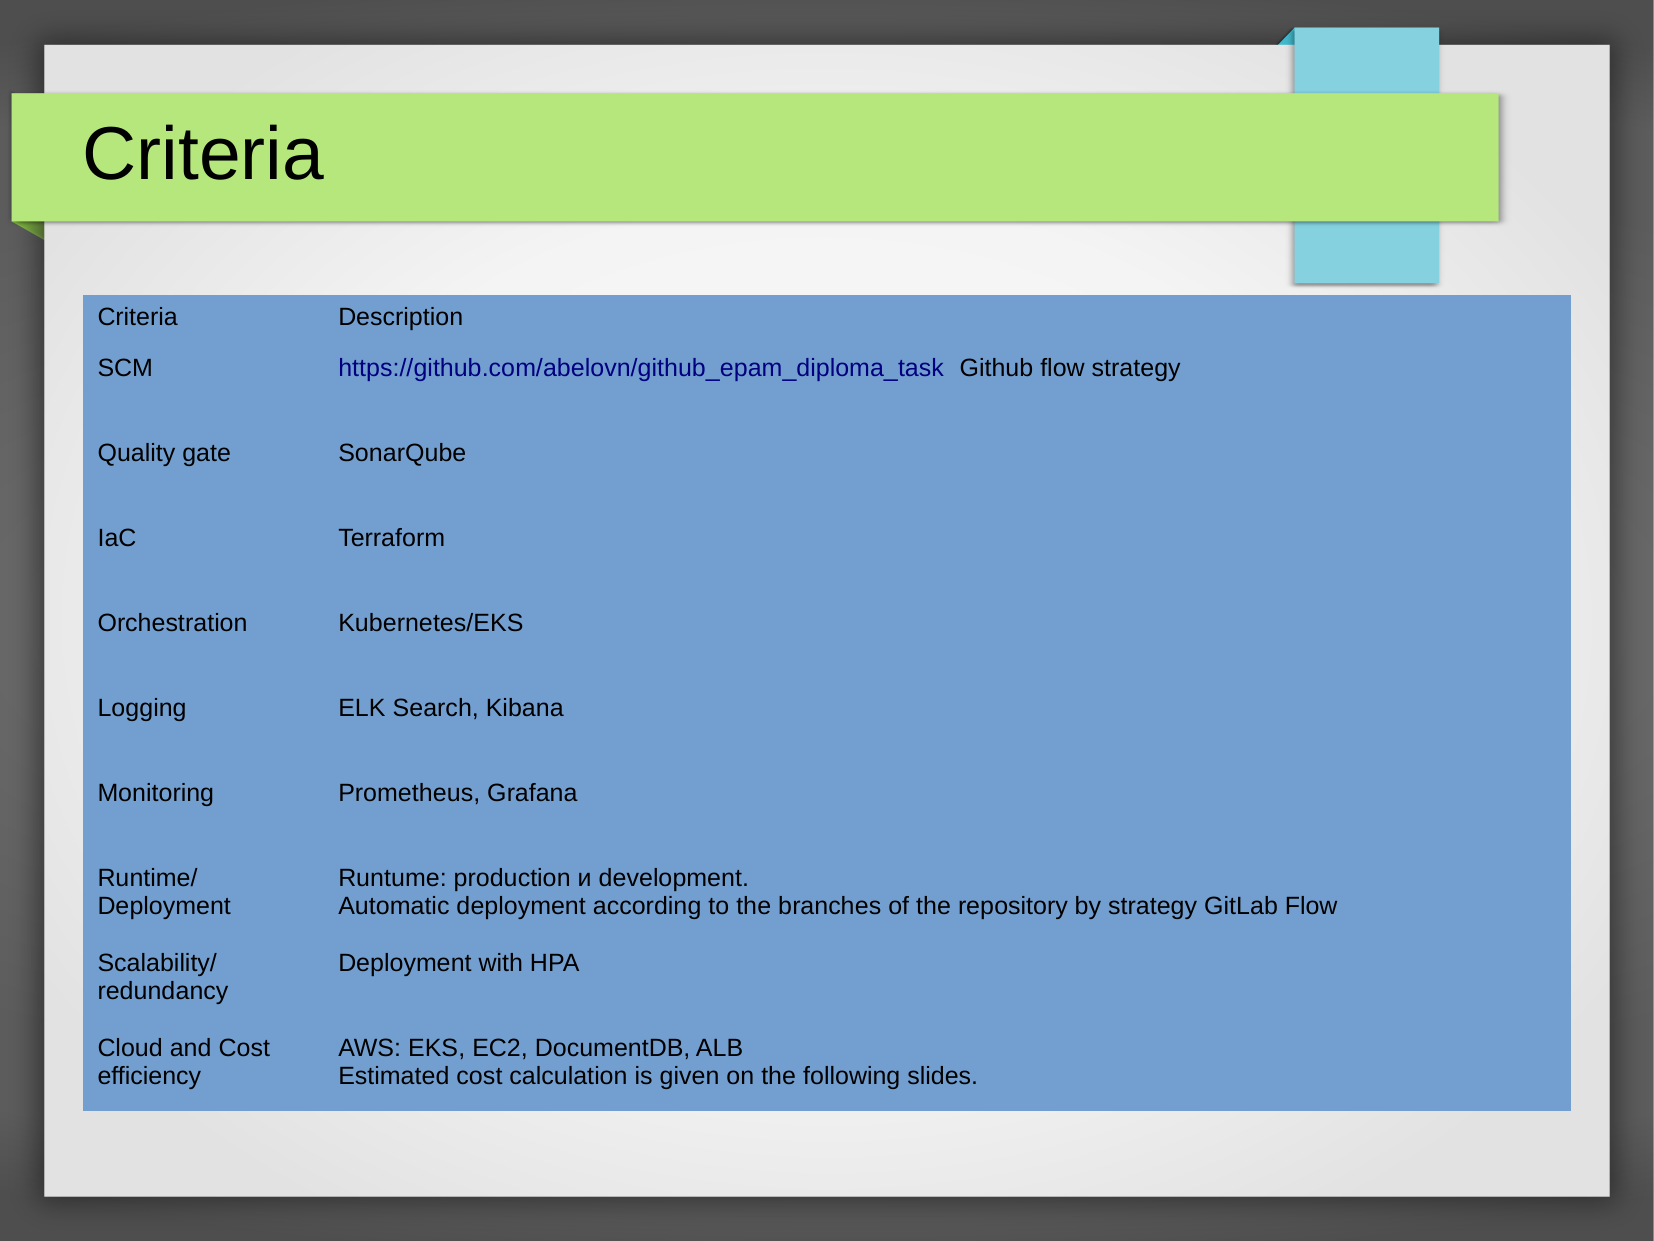

# Criteria
| Criteria | Description |
| --- | --- |
| SCM | https://github.com/abelovn/github\_epam\_diploma\_task Github flow strategy |
| Quality gate | SonarQube |
| IaC | Terraform |
| Orchestration | Kubernetes/EKS |
| Logging | ELK Search, Kibana |
| Monitoring | Prometheus, Grafana |
| Runtime/Deployment | Runtume: production и development. Automatic deployment according to the branches of the repository by strategy GitLab Flow |
| Scalability/redundancy | Deployment with HPA |
| Cloud and Cost efficiency | AWS: EKS, EC2, DocumentDB, ALB Estimated cost calculation is given on the following slides. |